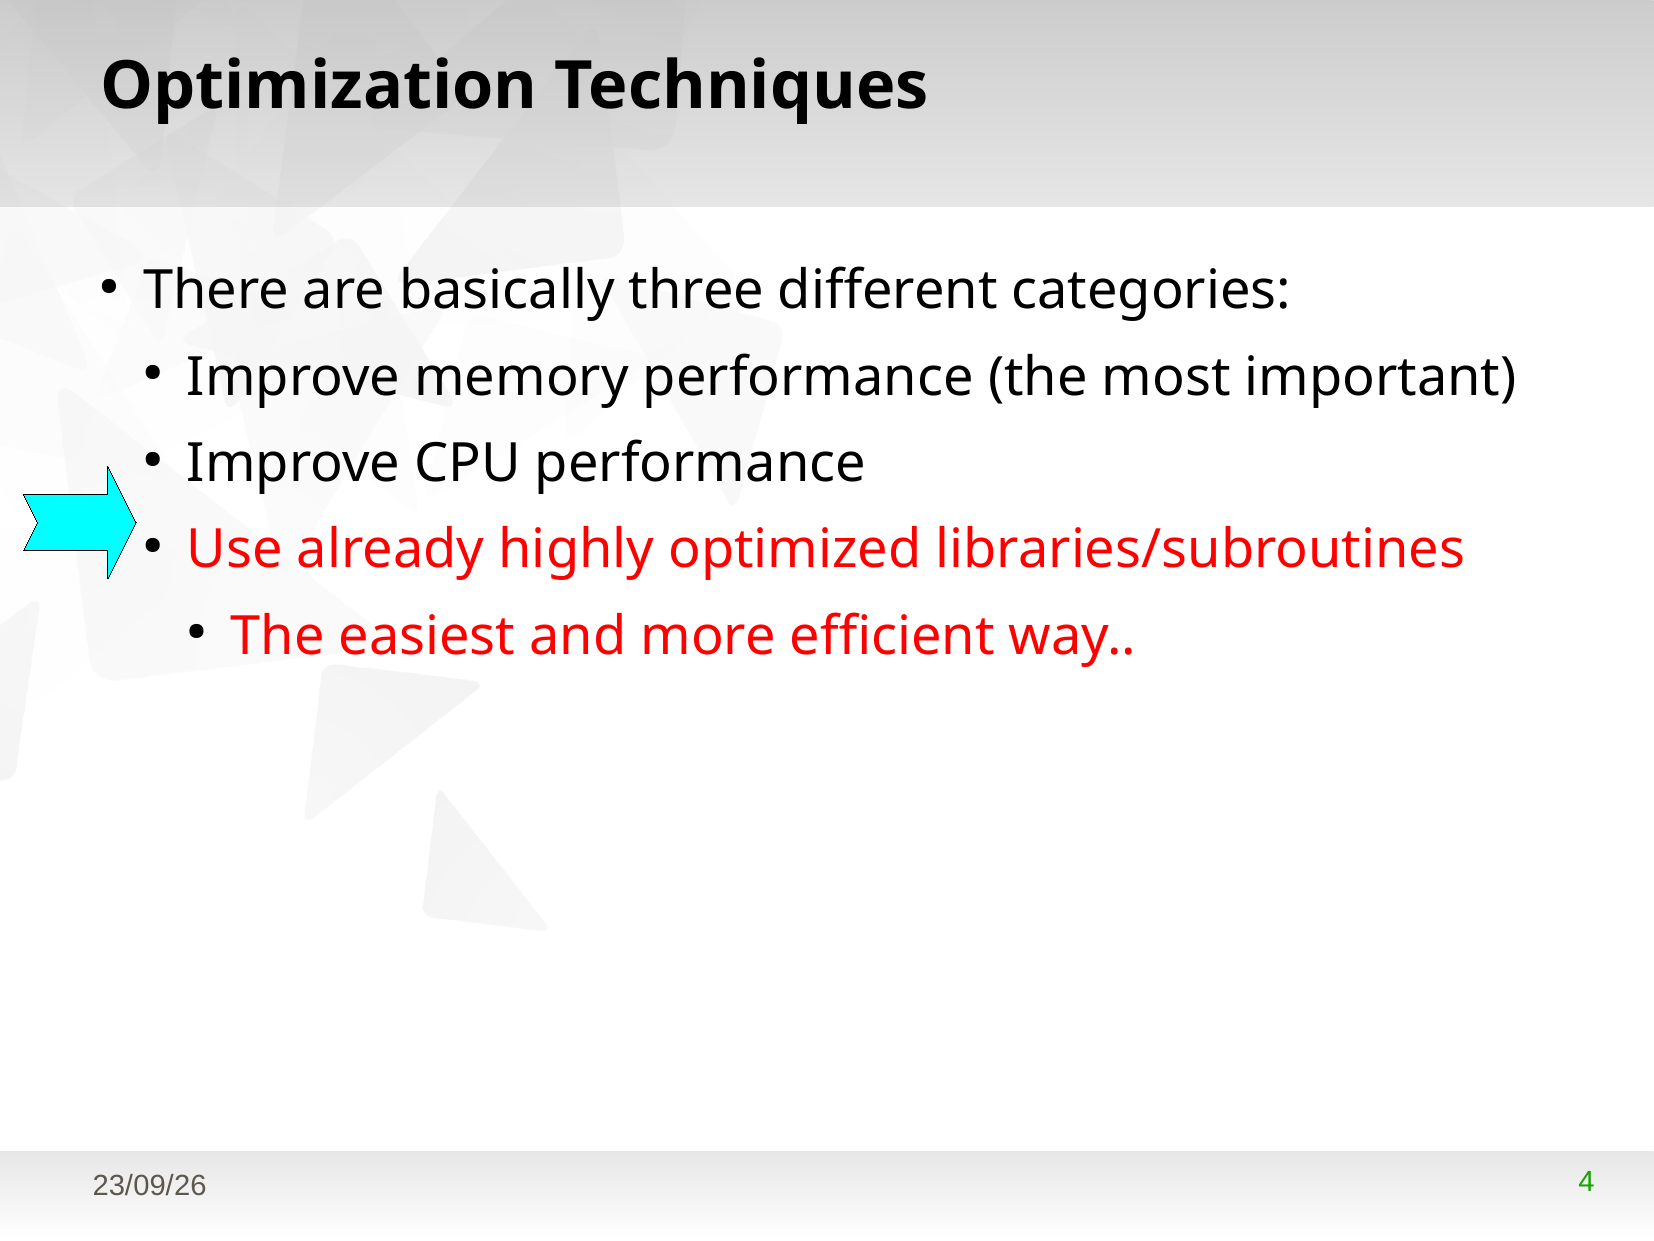

# Optimization Techniques
There are basically three different categories:
Improve memory performance (the most important)
Improve CPU performance
Use already highly optimized libraries/subroutines
The easiest and more efficient way..
4